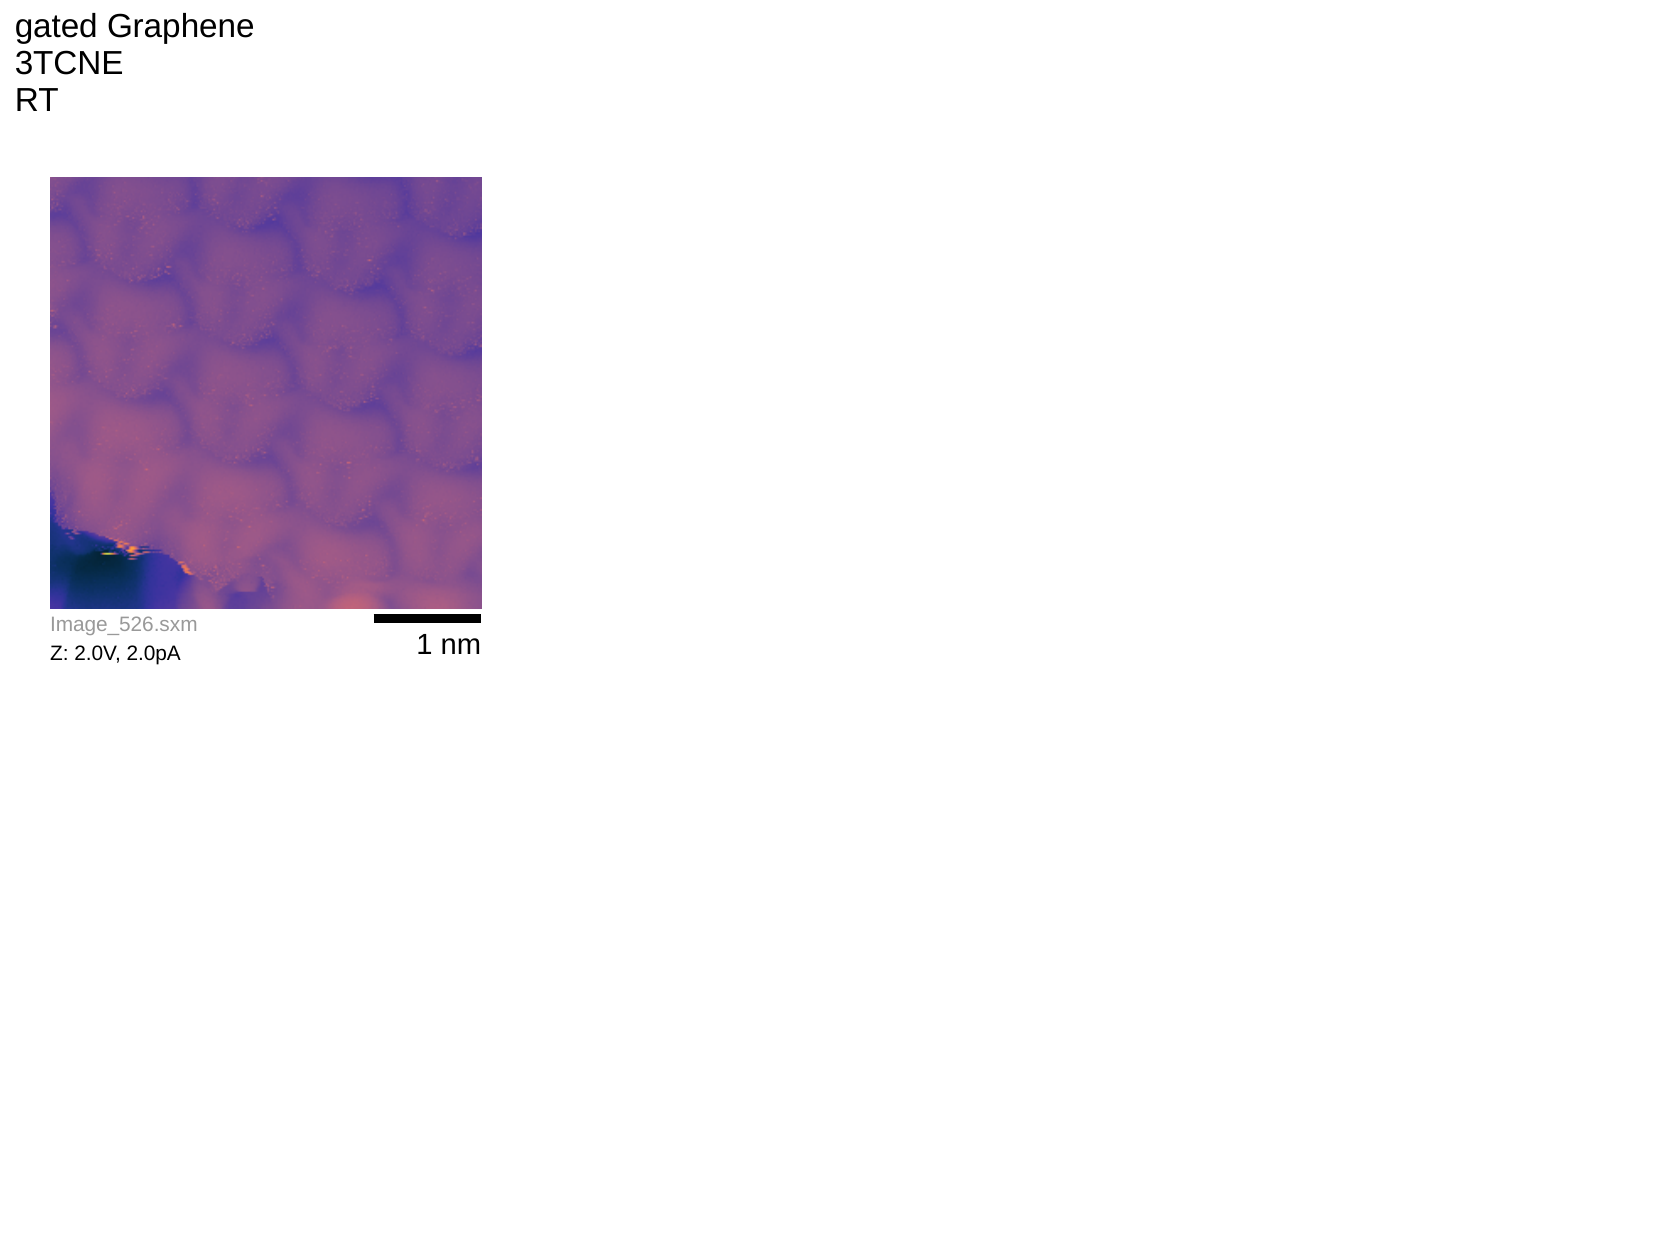

gated Graphene
3TCNE
RT
Image_526.sxm
Z: 2.0V, 2.0pA
1 nm